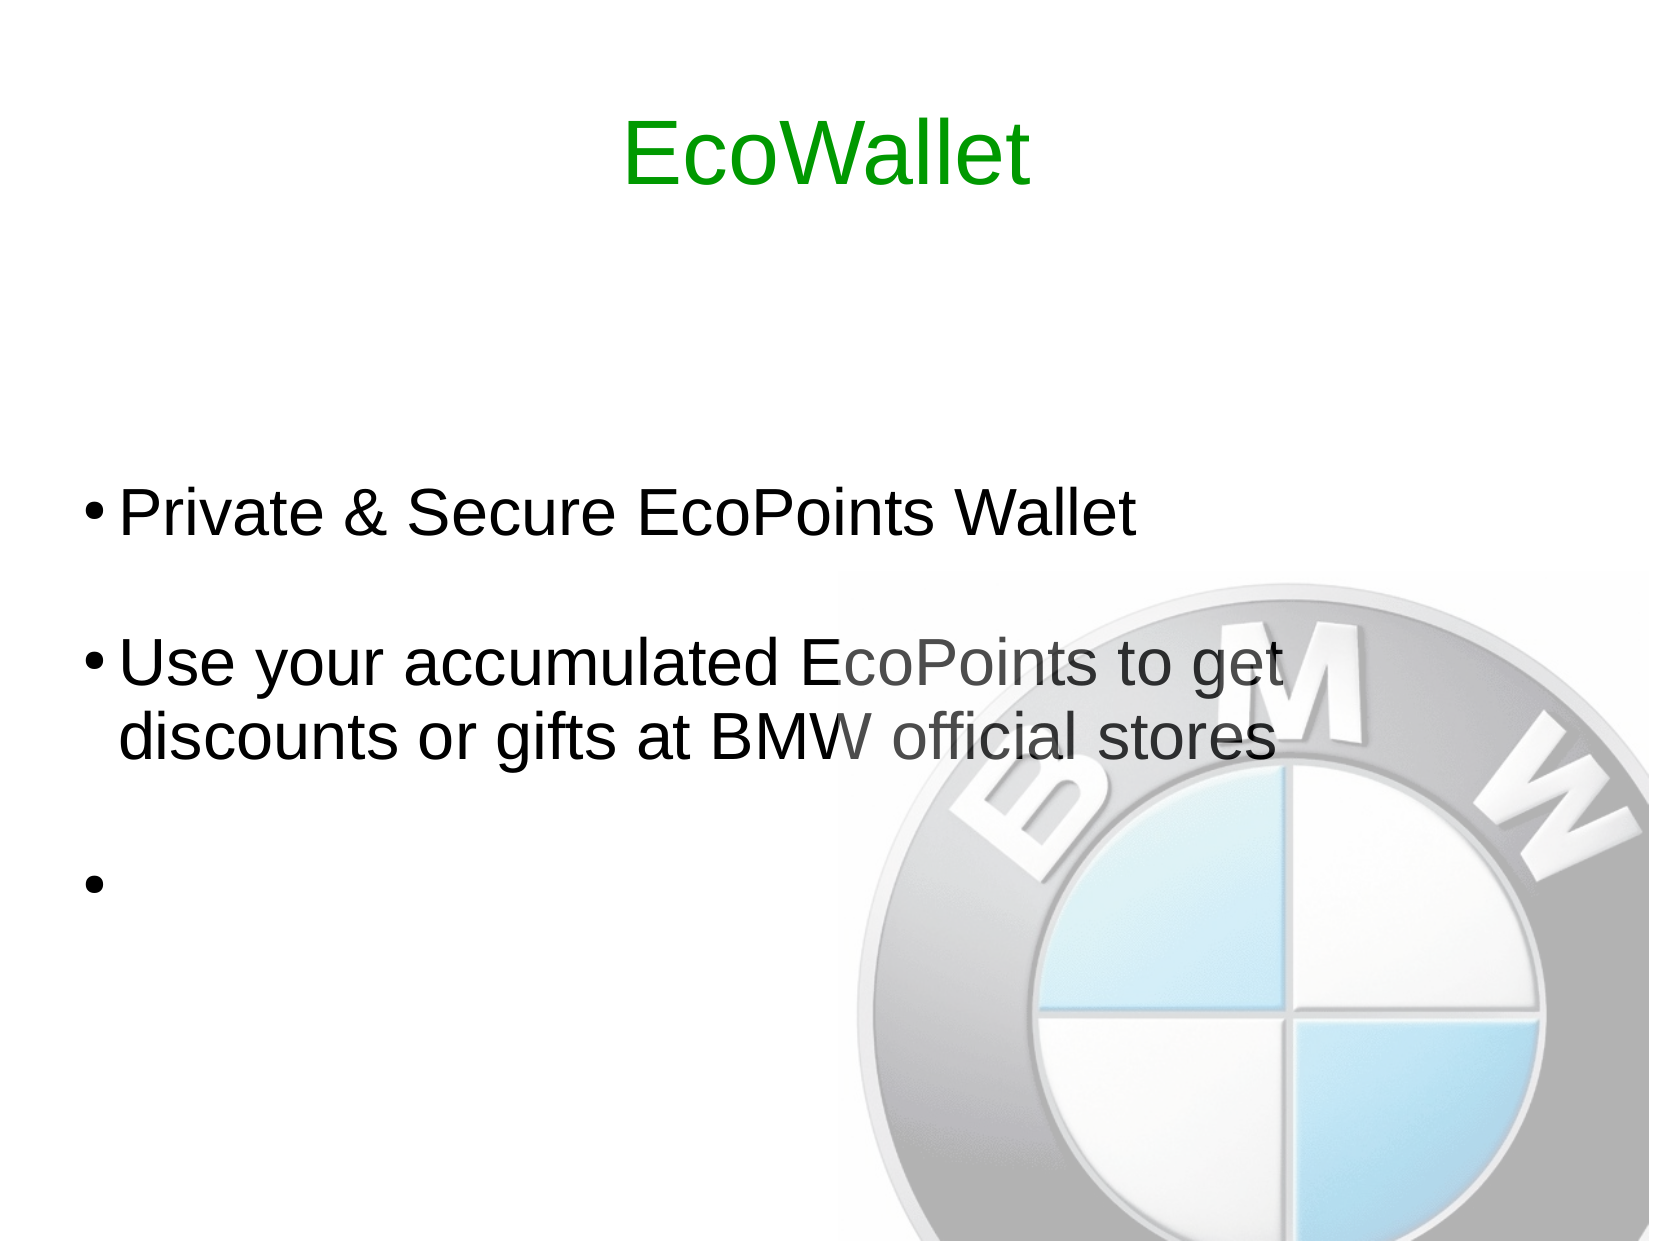

# EcoWallet
Private & Secure EcoPoints Wallet
Use your accumulated EcoPoints to get discounts or gifts at BMW official stores